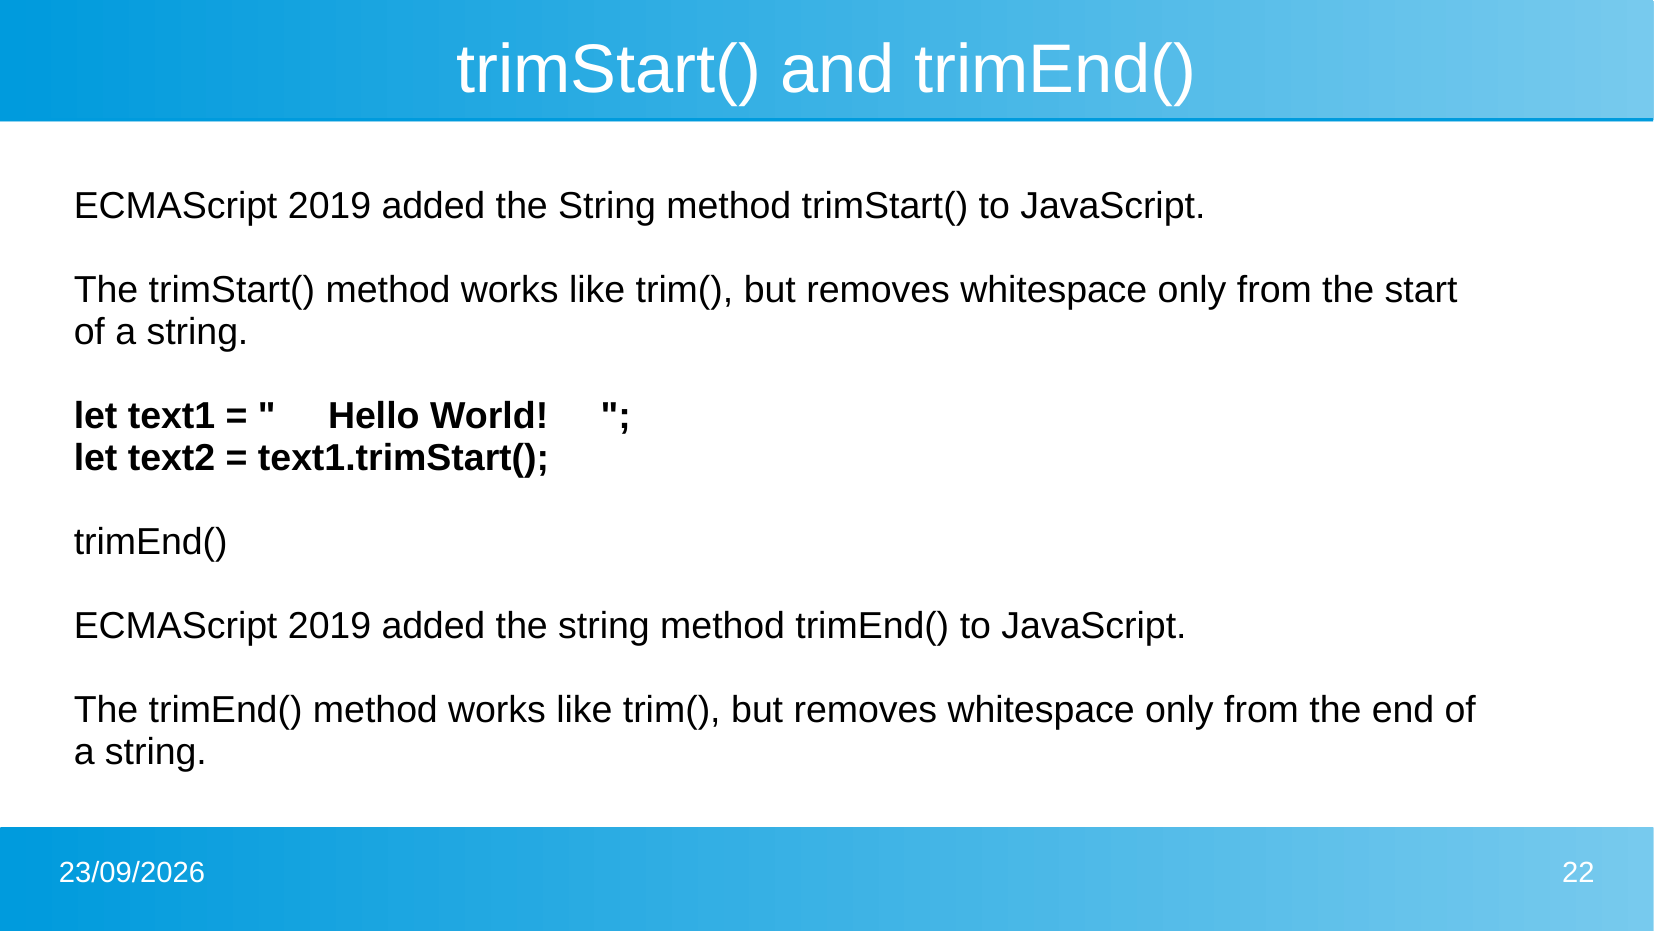

# trimStart() and trimEnd()
ECMAScript 2019 added the String method trimStart() to JavaScript.
The trimStart() method works like trim(), but removes whitespace only from the start of a string.
let text1 = " Hello World! ";
let text2 = text1.trimStart();
trimEnd()
ECMAScript 2019 added the string method trimEnd() to JavaScript.
The trimEnd() method works like trim(), but removes whitespace only from the end of a string.
22